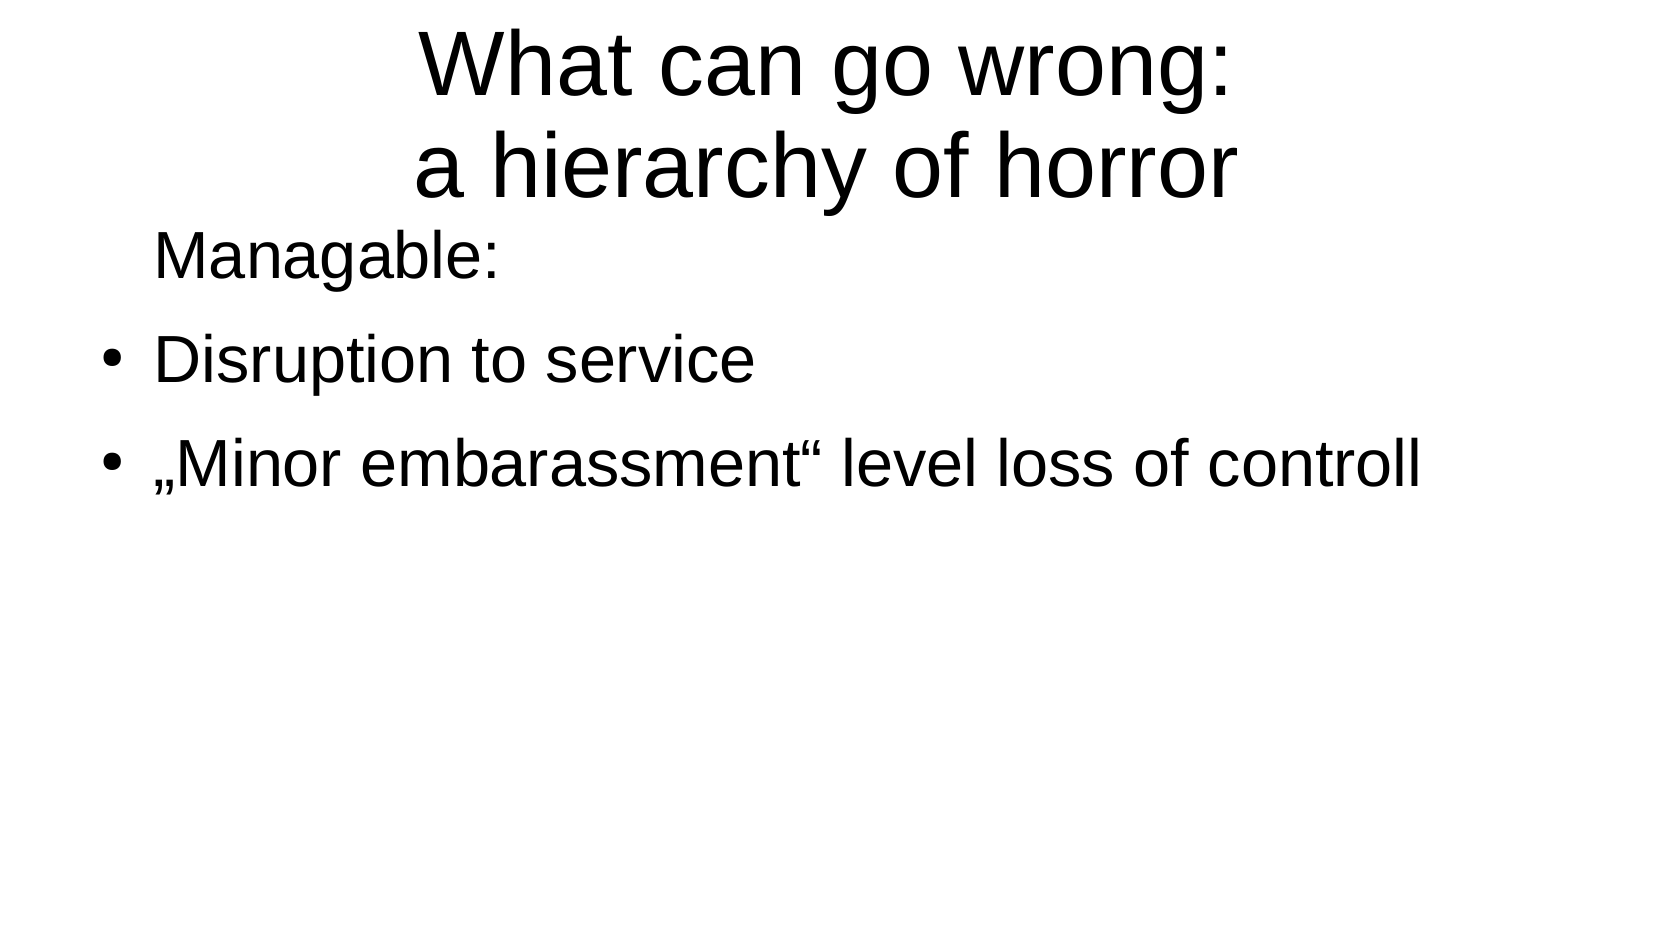

# What can go wrong: a hierarchy of horror
Managable:
Disruption to service
„Minor embarassment“ level loss of controll